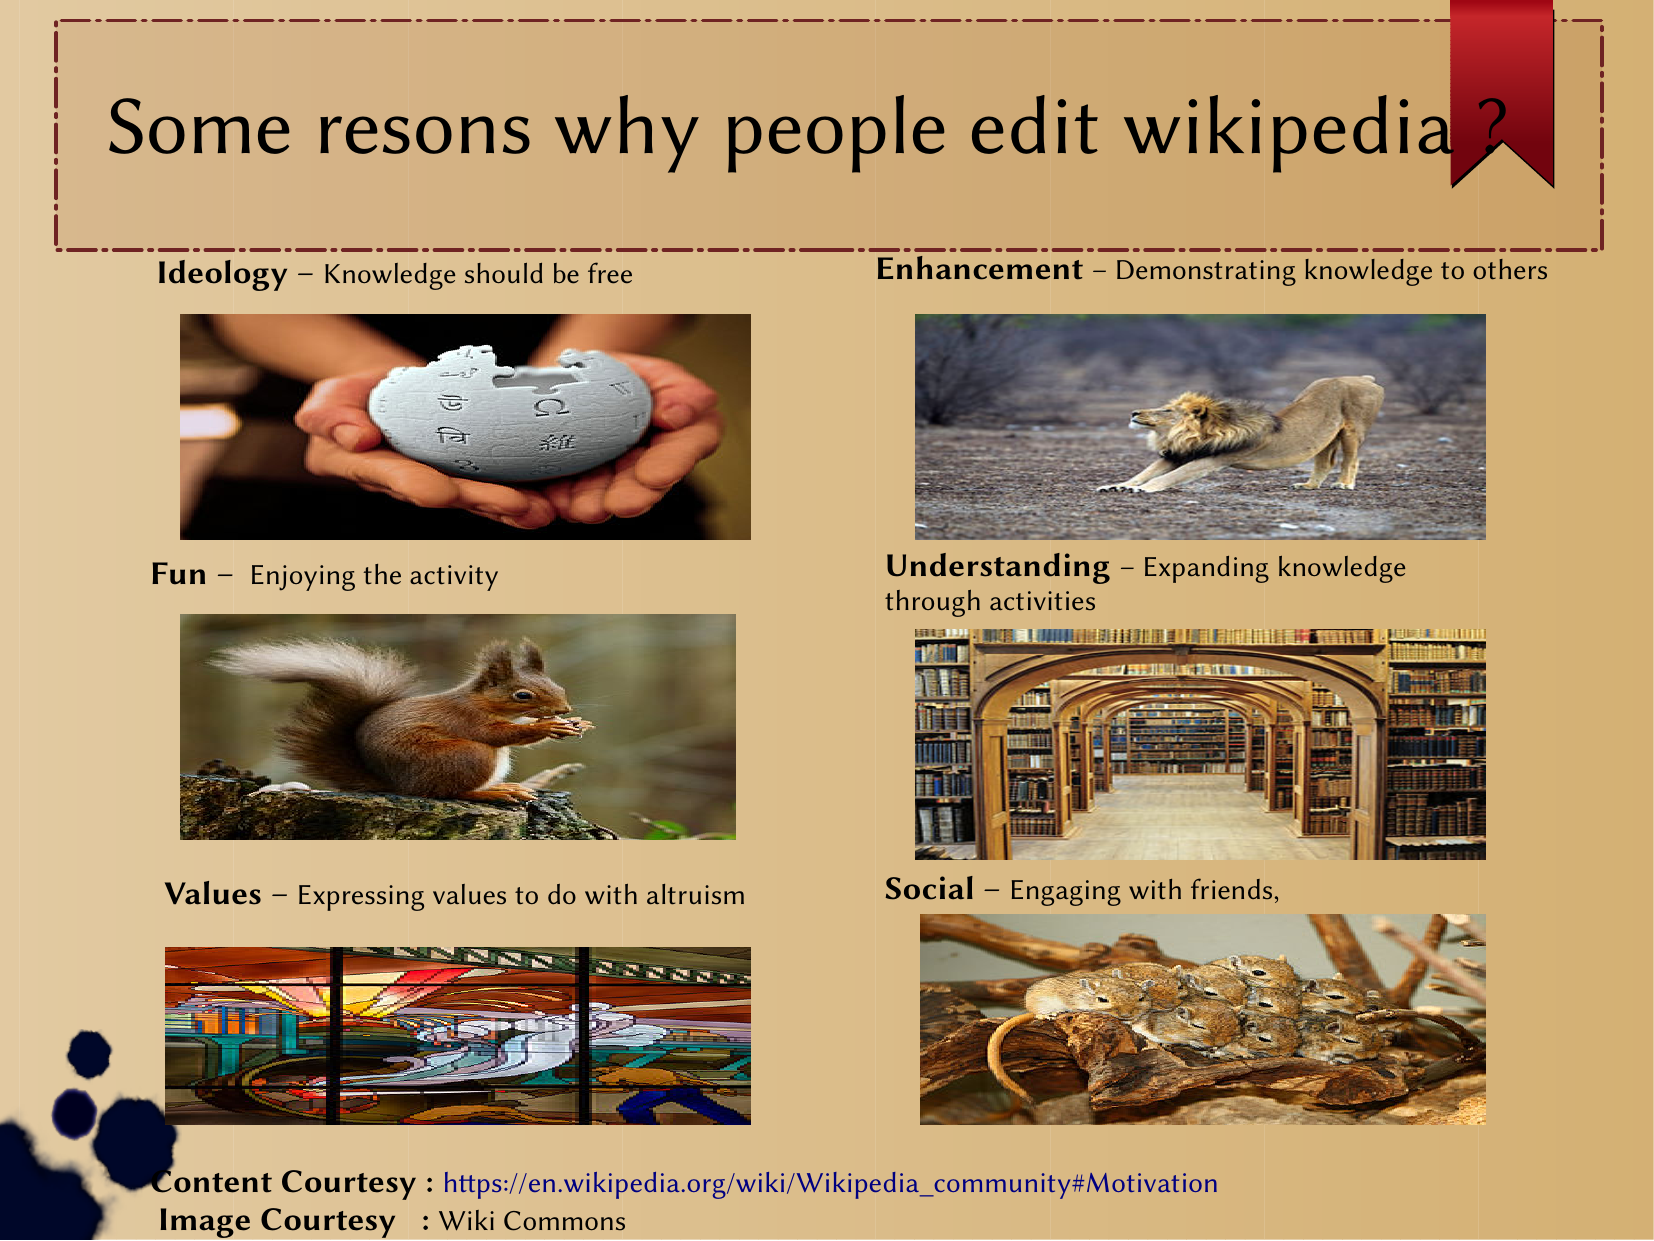

Some resons why people edit wikipedia ?
Enhancement – Demonstrating knowledge to others
Ideology – Knowledge should be free
Understanding – Expanding knowledge through activities
Fun – Enjoying the activity
Social – Engaging with friends,
 Values – Expressing values to do with altruism
Content Courtesy : https://en.wikipedia.org/wiki/Wikipedia_community#Motivation
 Image Courtesy : Wiki Commons